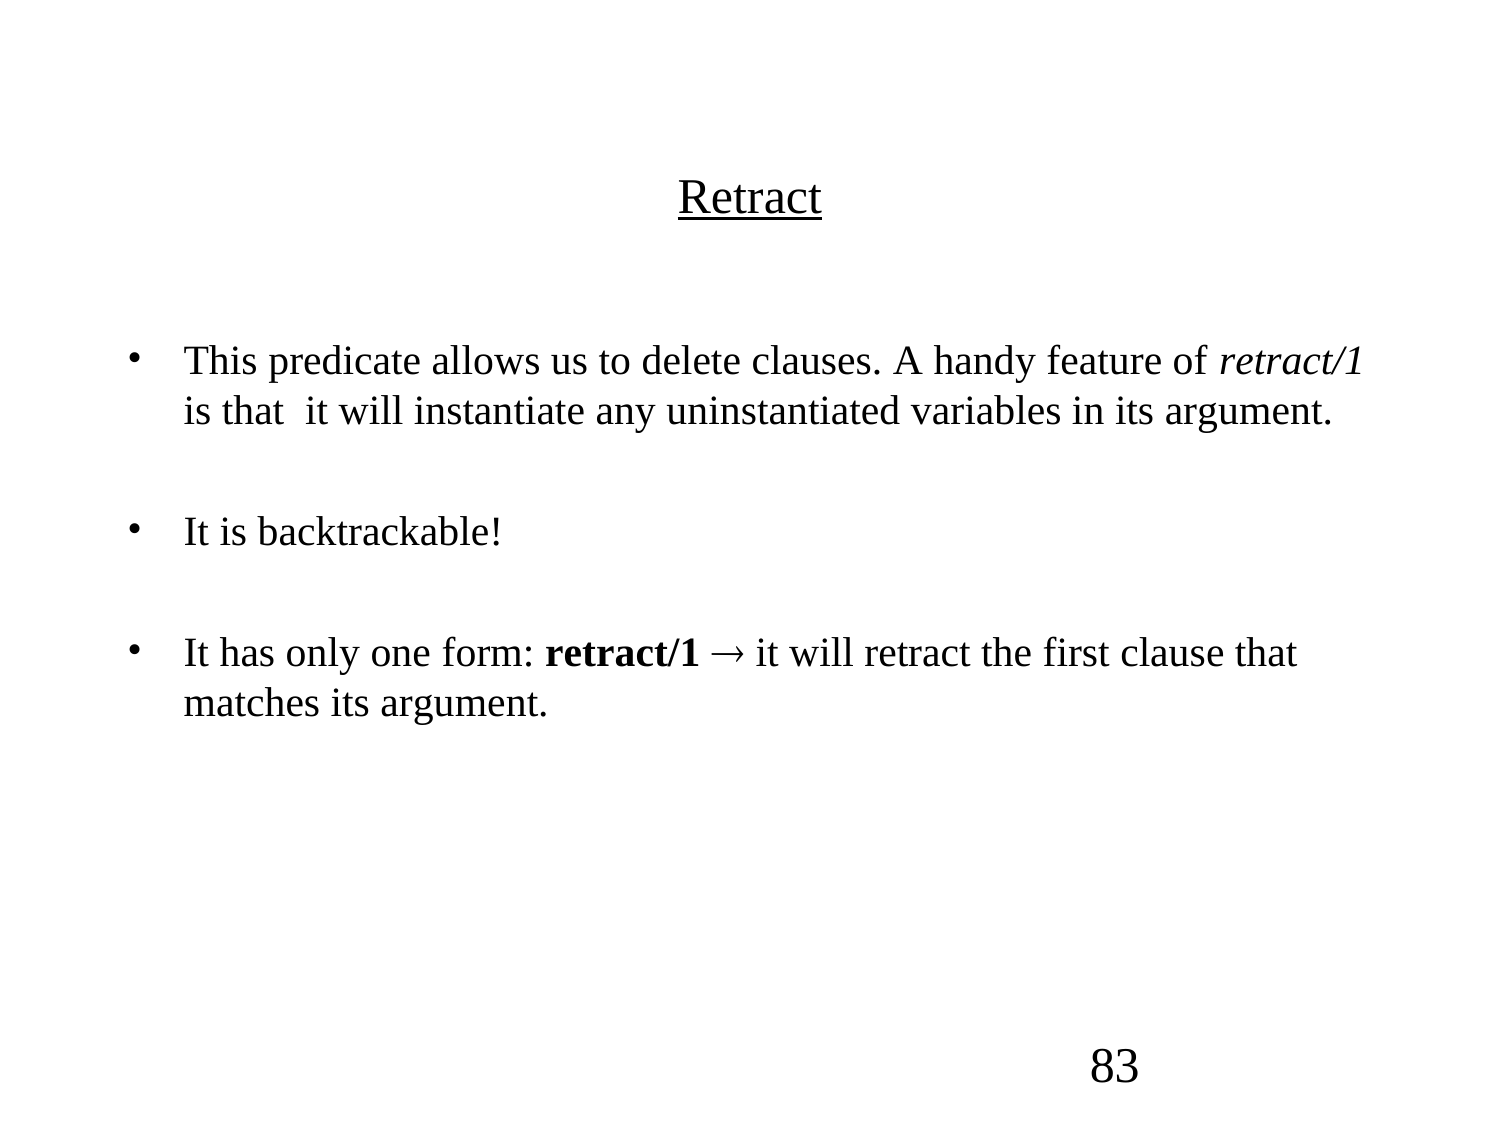

# Retract
This predicate allows us to delete clauses. A handy feature of retract/1 is that it will instantiate any uninstantiated variables in its argument.
It is backtrackable!
It has only one form: retract/1  it will retract the first clause that matches its argument.
83